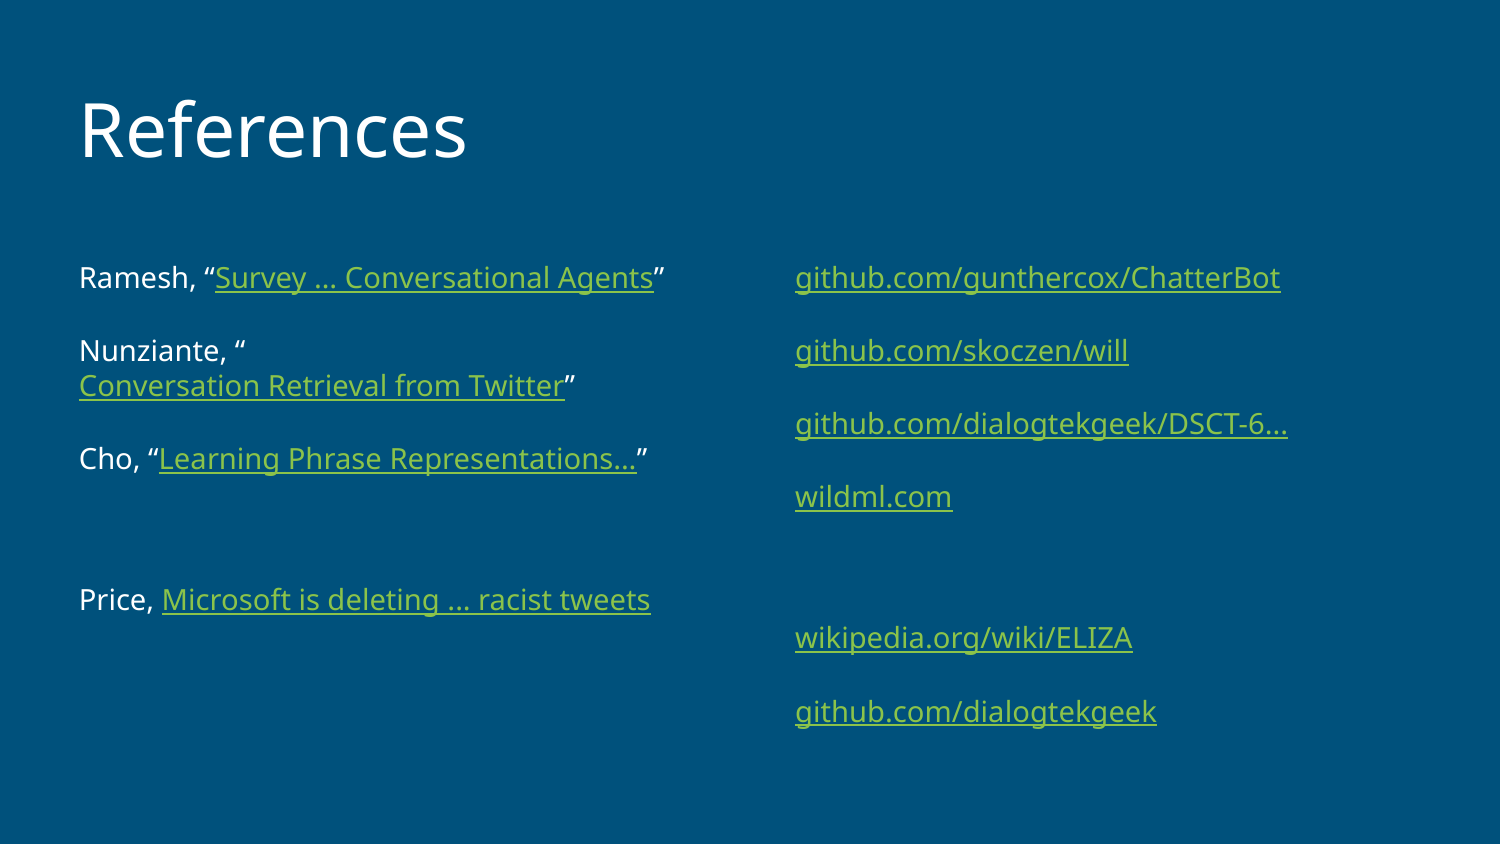

# References
Ramesh, “Survey … Conversational Agents”
Nunziante, “Conversation Retrieval from Twitter”
Cho, “Learning Phrase Representations...”
Price, Microsoft is deleting ... racist tweets
github.com/gunthercox/ChatterBot
github.com/skoczen/will
github.com/dialogtekgeek/DSCT-6...
wildml.com
wikipedia.org/wiki/ELIZA
github.com/dialogtekgeek